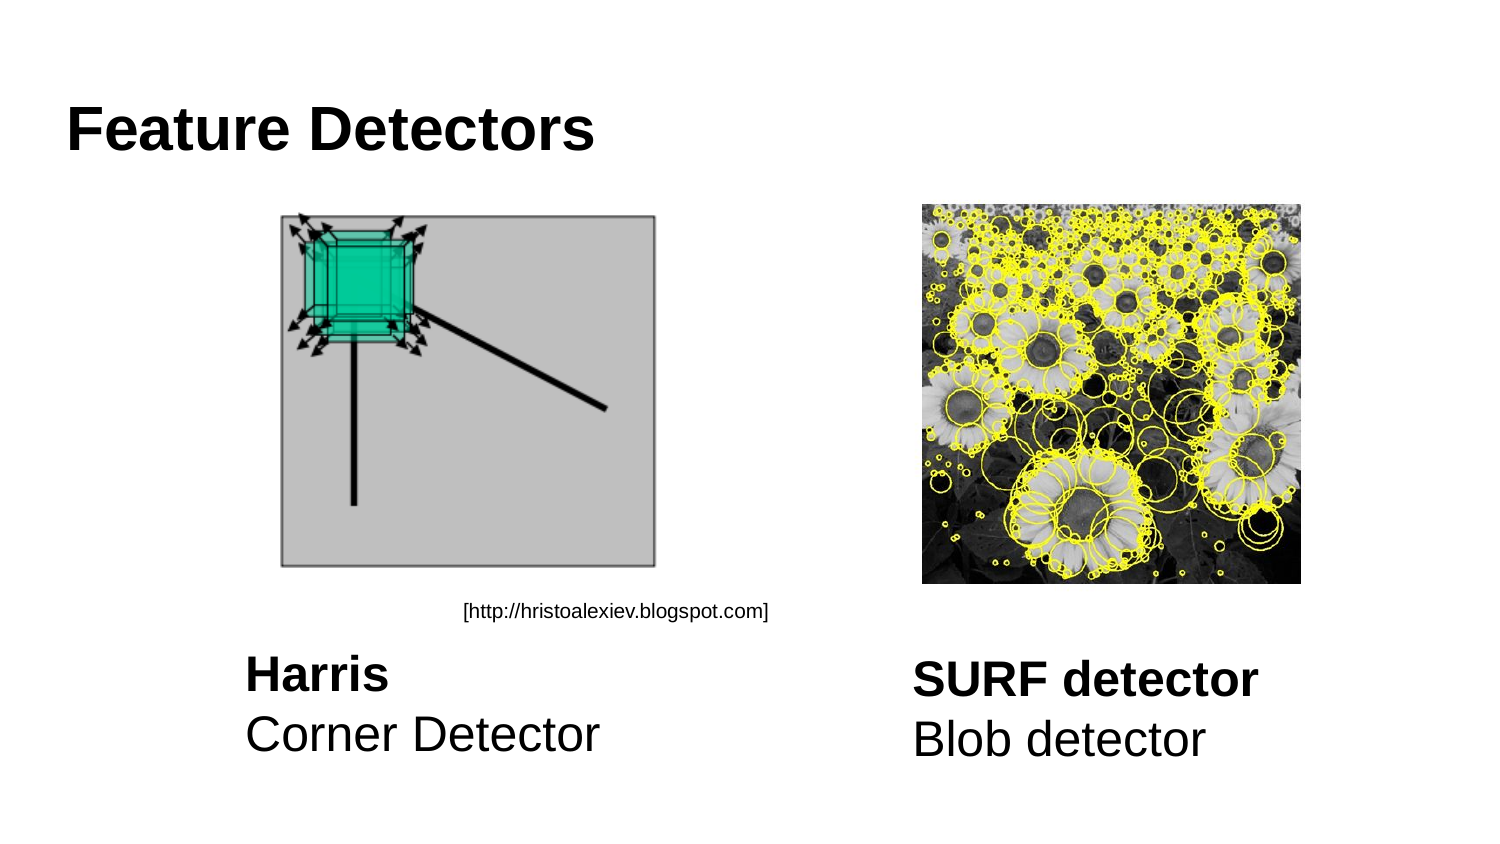

# Feature Detectors
[http://hristoalexiev.blogspot.com]
Harris
Corner Detector
SURF detector
Blob detector